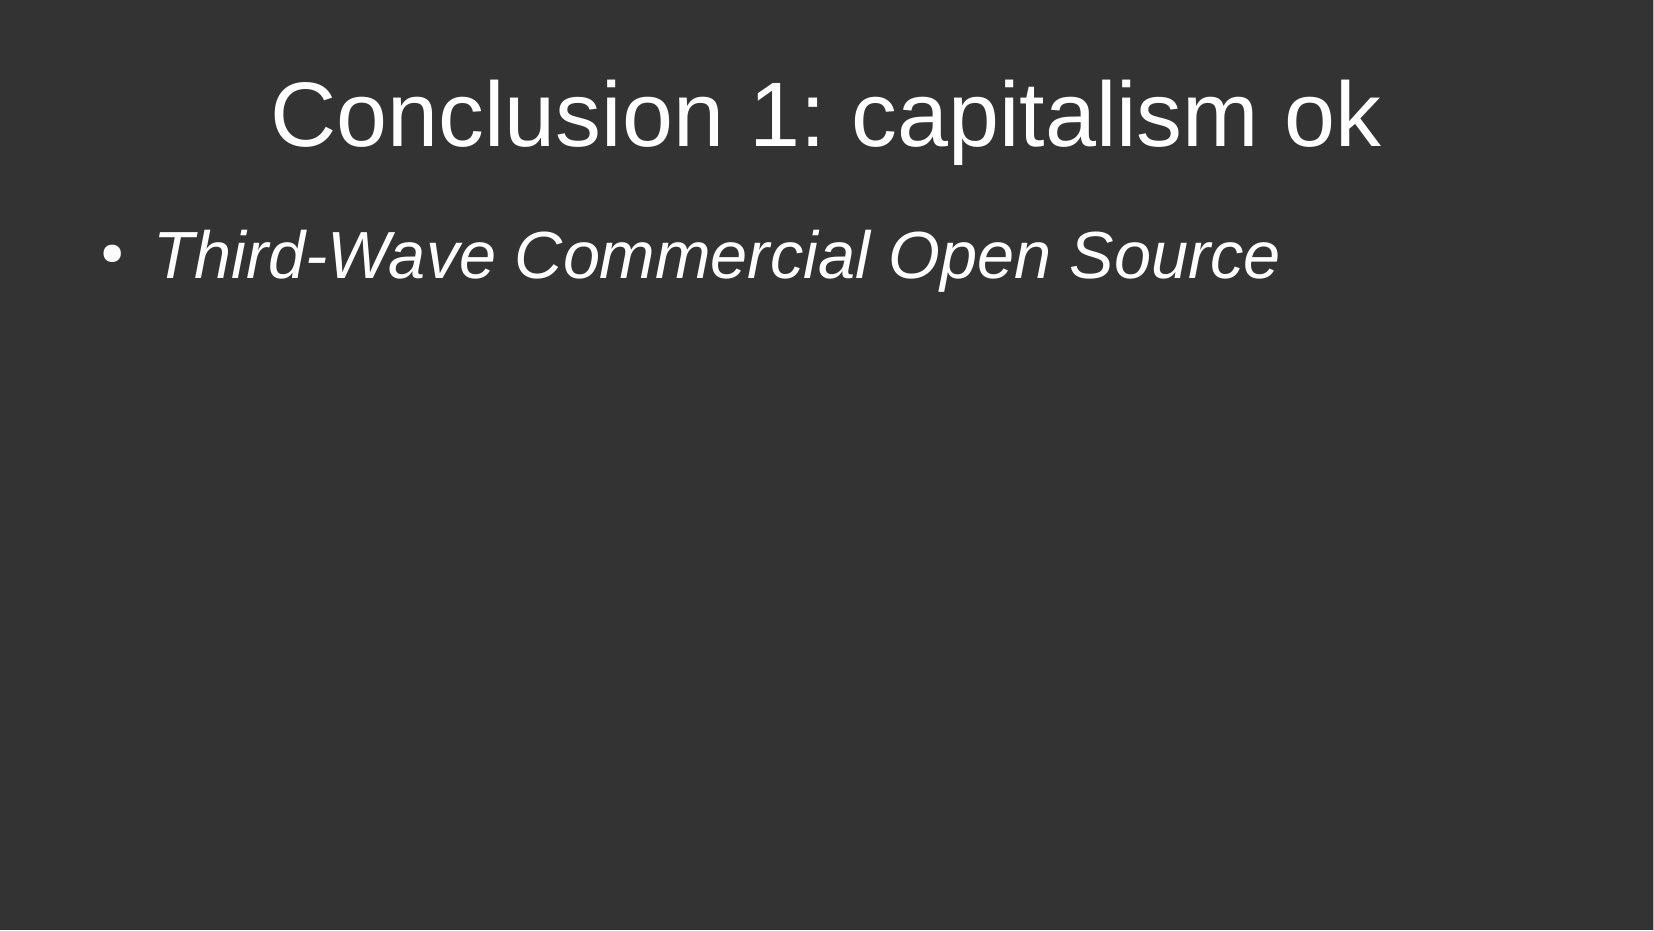

# Conclusion 1: capitalism ok
Third-Wave Commercial Open Source